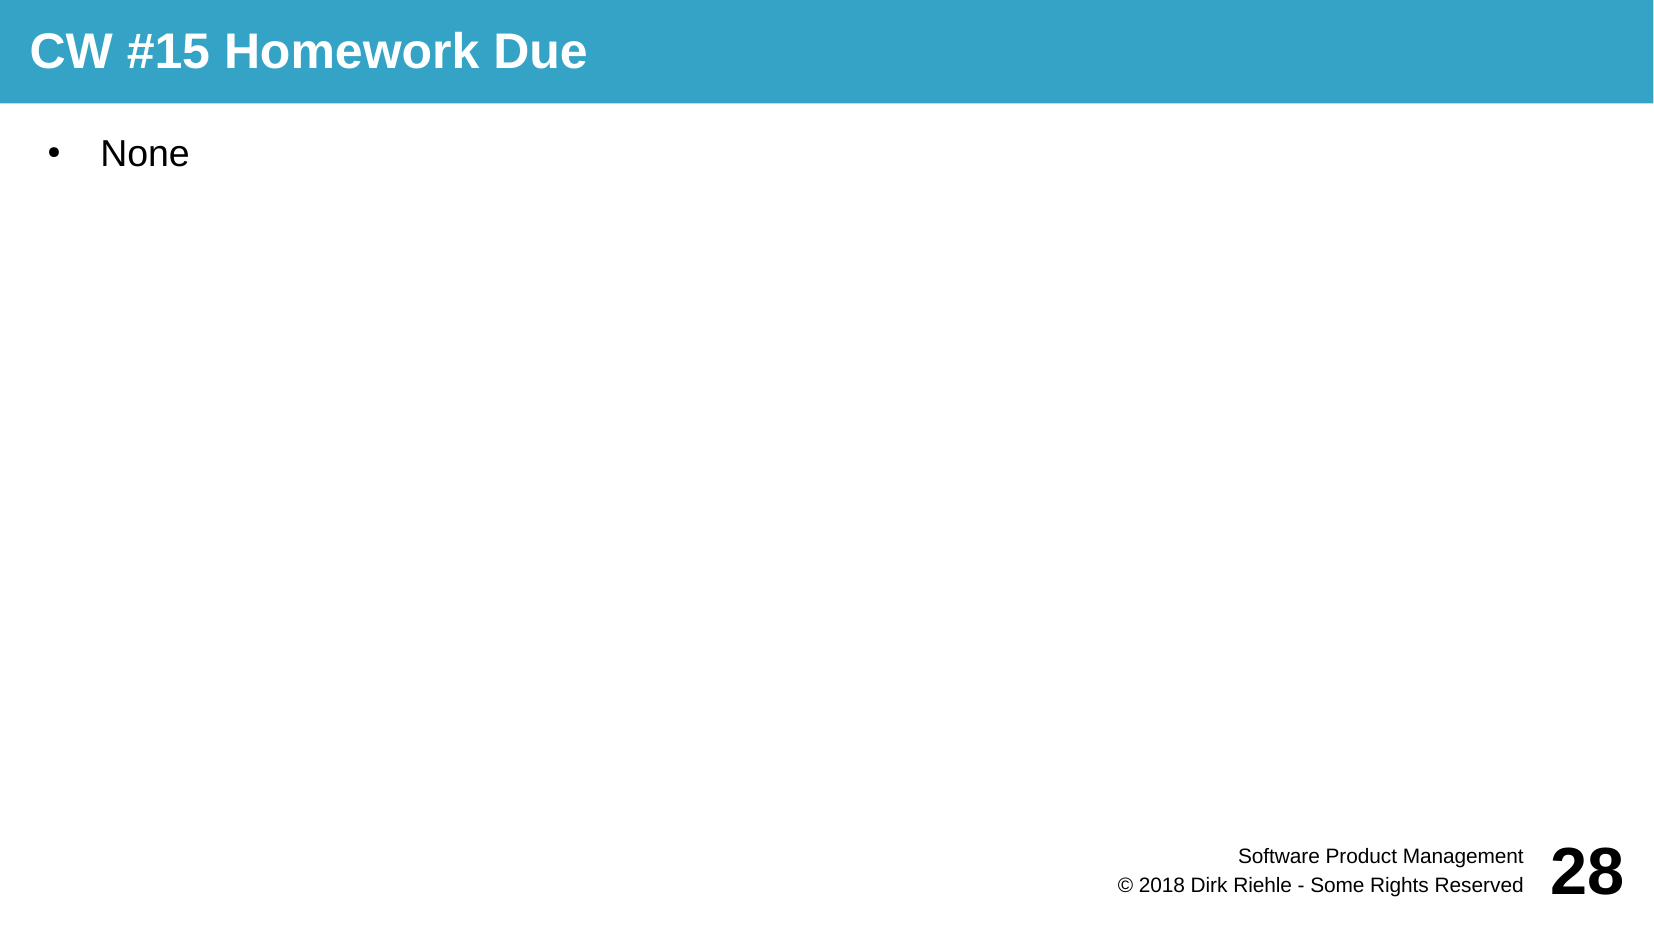

# CW #15 Homework Due
None
Software Product Management
28
© 2018 Dirk Riehle - Some Rights Reserved